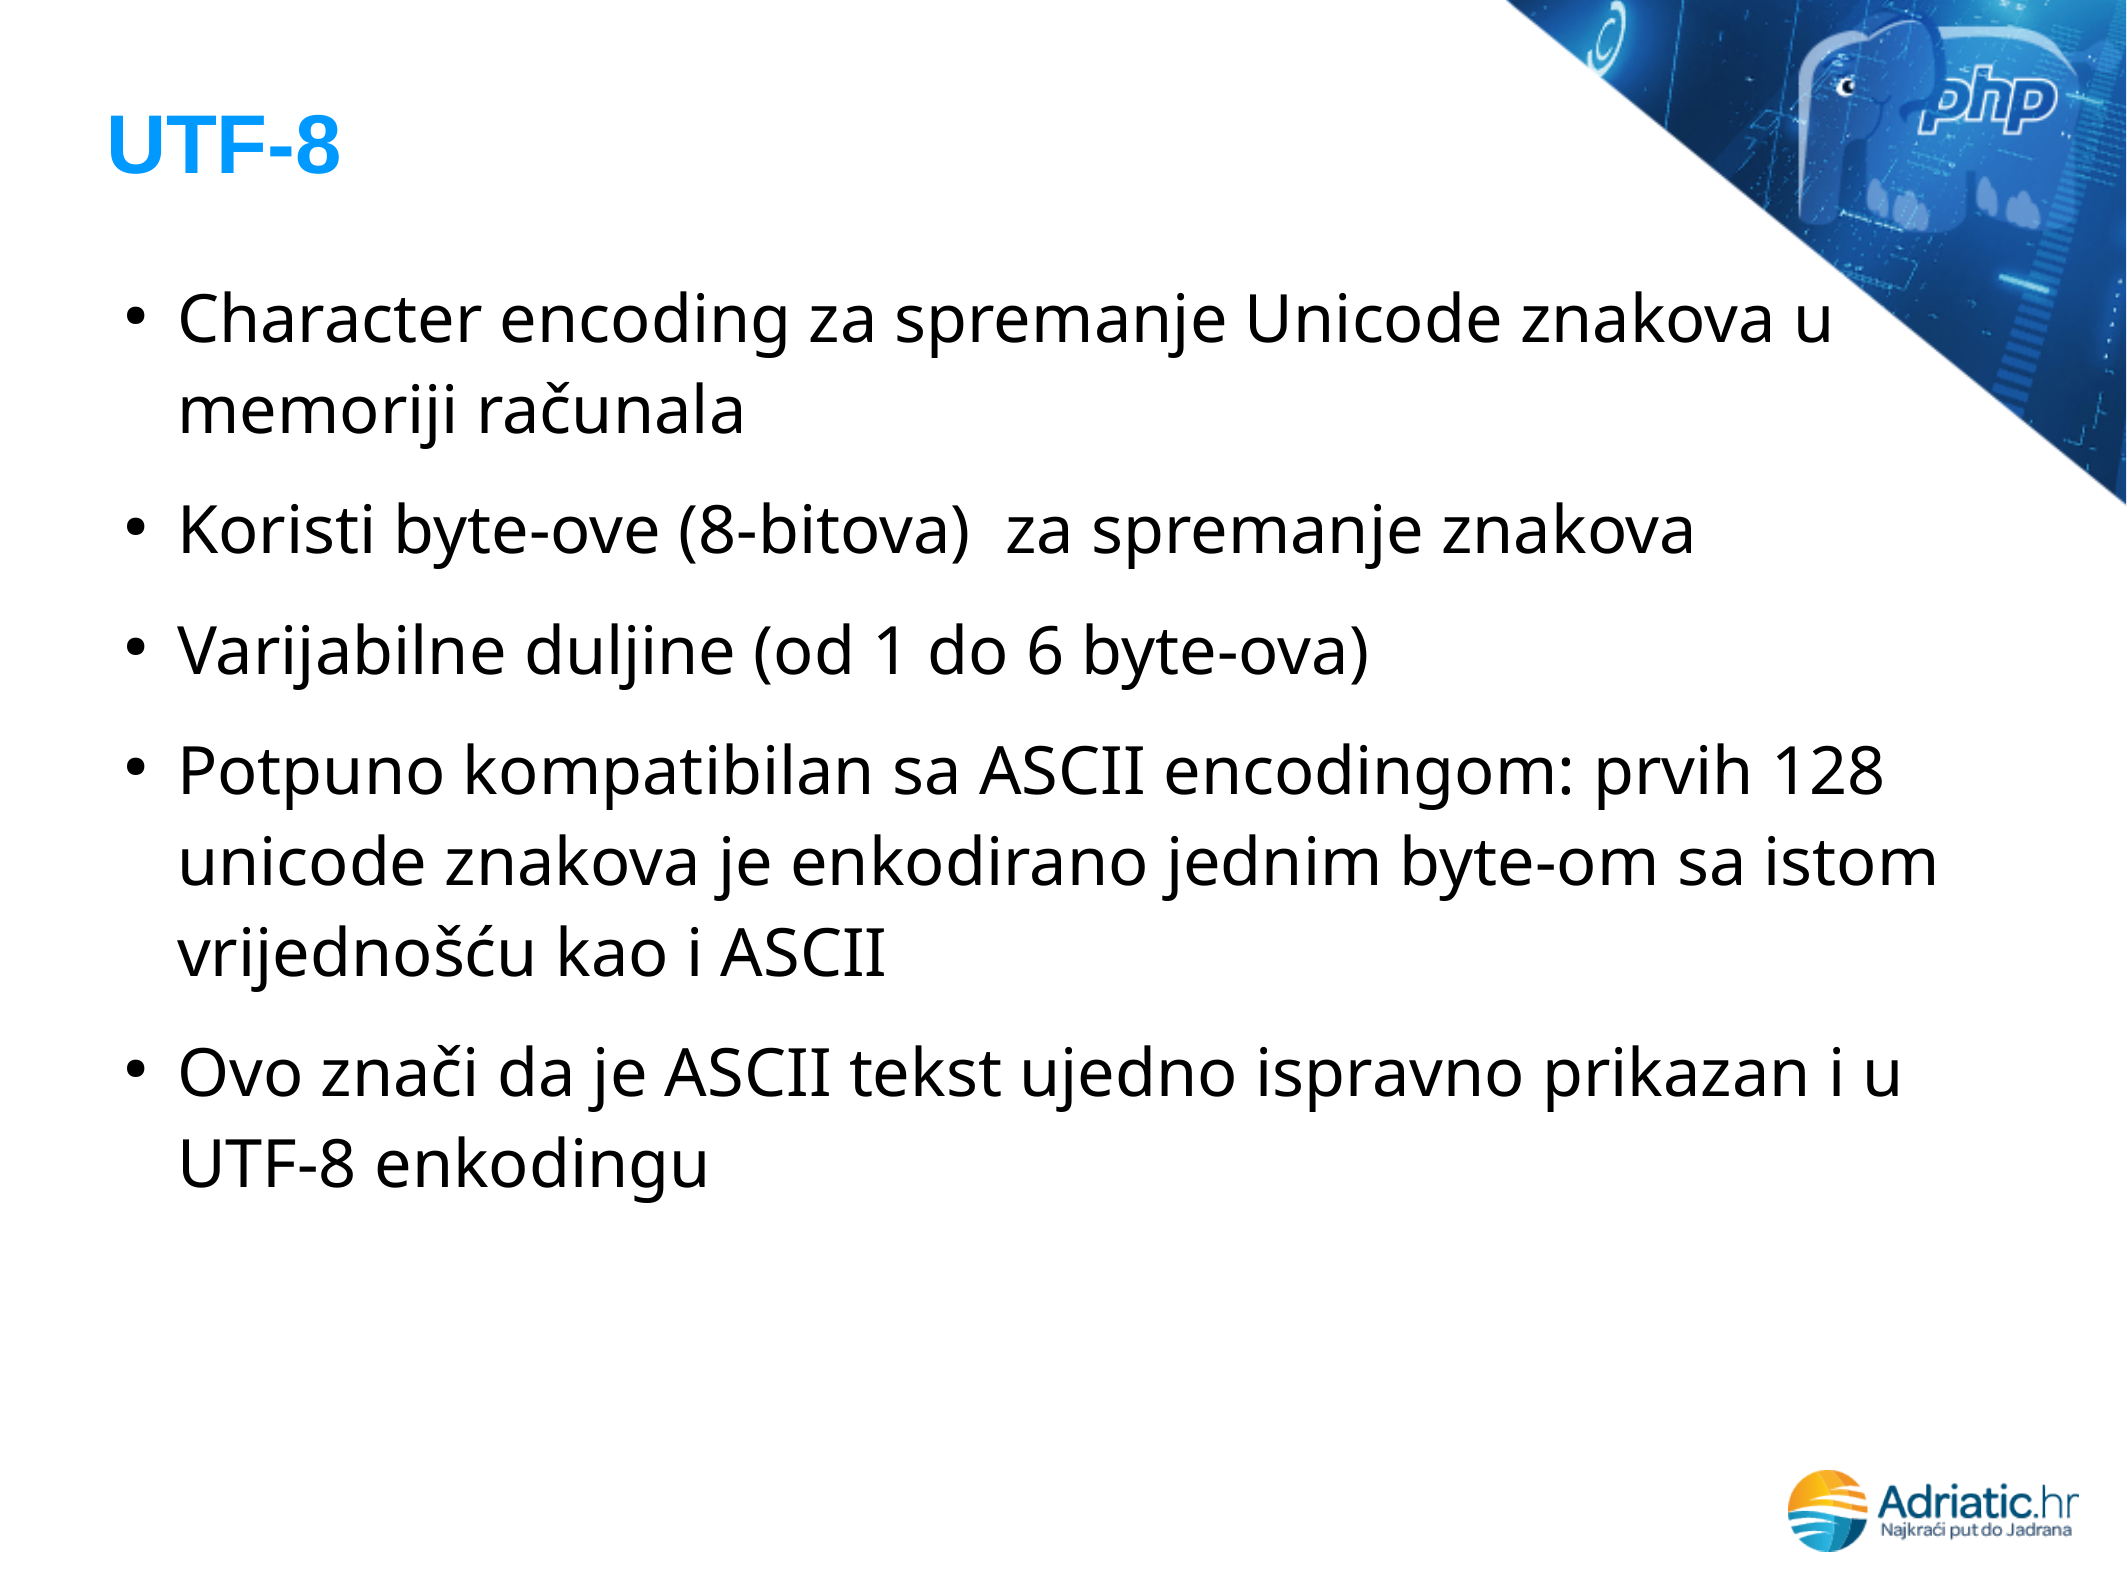

# UTF-8
Character encoding za spremanje Unicode znakova u memoriji računala
Koristi byte-ove (8-bitova) za spremanje znakova
Varijabilne duljine (od 1 do 6 byte-ova)
Potpuno kompatibilan sa ASCII encodingom: prvih 128 unicode znakova je enkodirano jednim byte-om sa istom vrijednošću kao i ASCII
Ovo znači da je ASCII tekst ujedno ispravno prikazan i u UTF-8 enkodingu